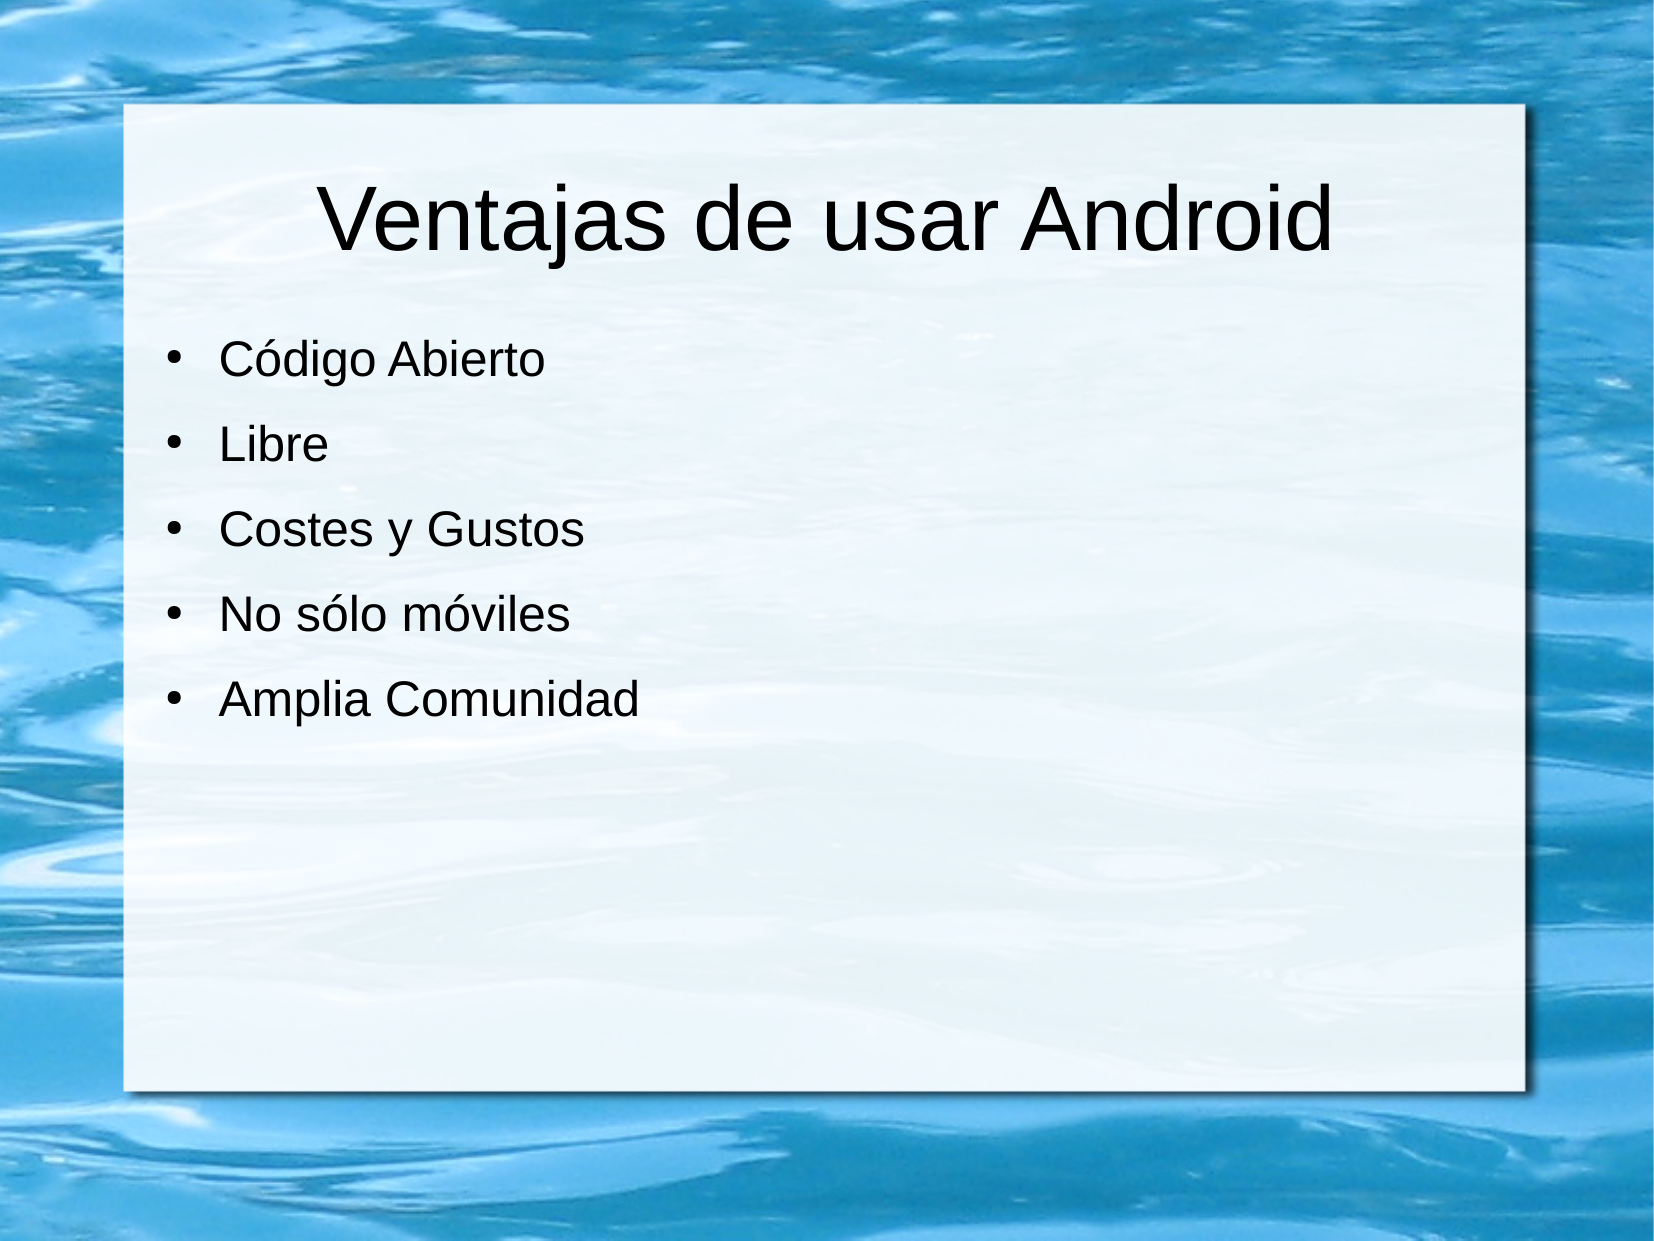

# Ventajas de usar Android
Código Abierto
Libre
Costes y Gustos
No sólo móviles
Amplia Comunidad